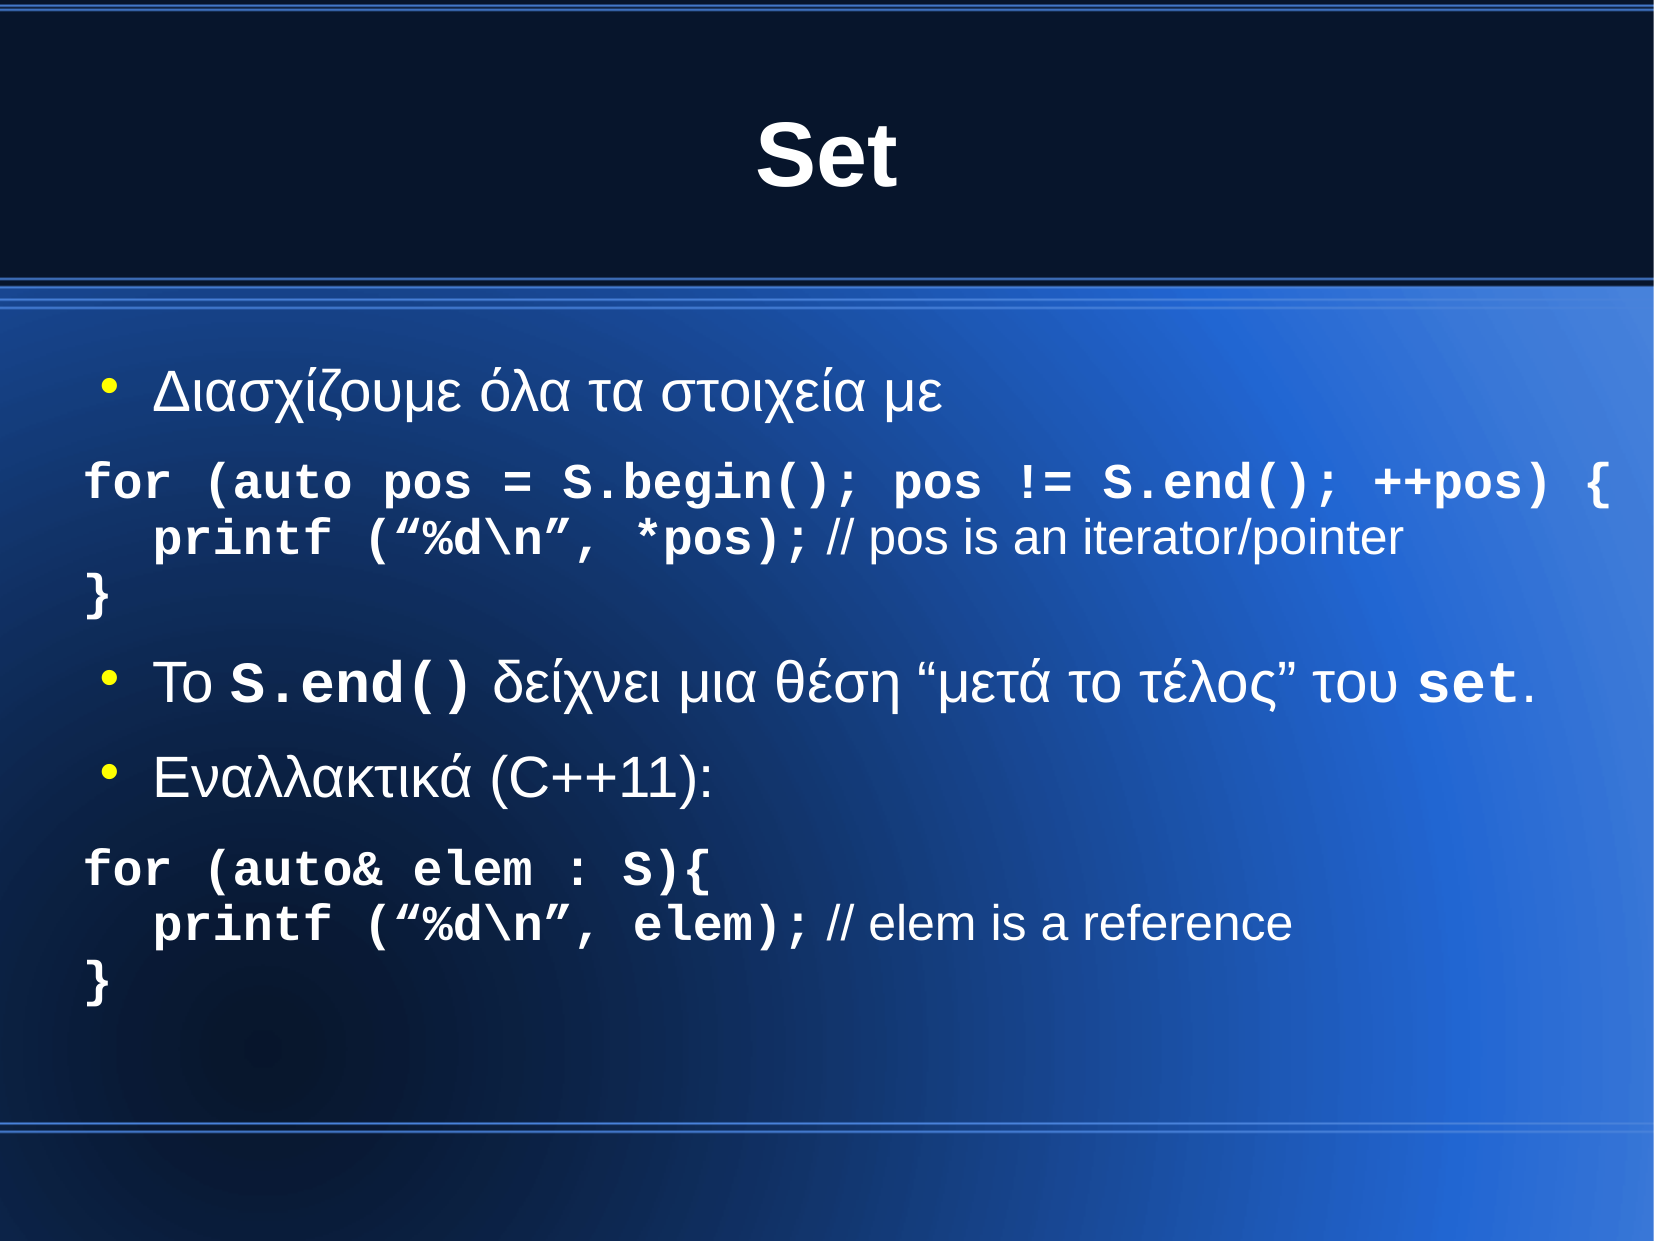

# Set
Διασχίζουμε όλα τα στοιχεία με
for (auto pos = S.begin(); pos != S.end(); ++pos) {
	printf (“%d\n”, *pos); // pos is an iterator/pointer
}
Το S.end() δείχνει μια θέση “μετά το τέλος” του set.
Εναλλακτικά (C++11):
for (auto& elem : S){
	printf (“%d\n”, elem); // elem is a reference
}